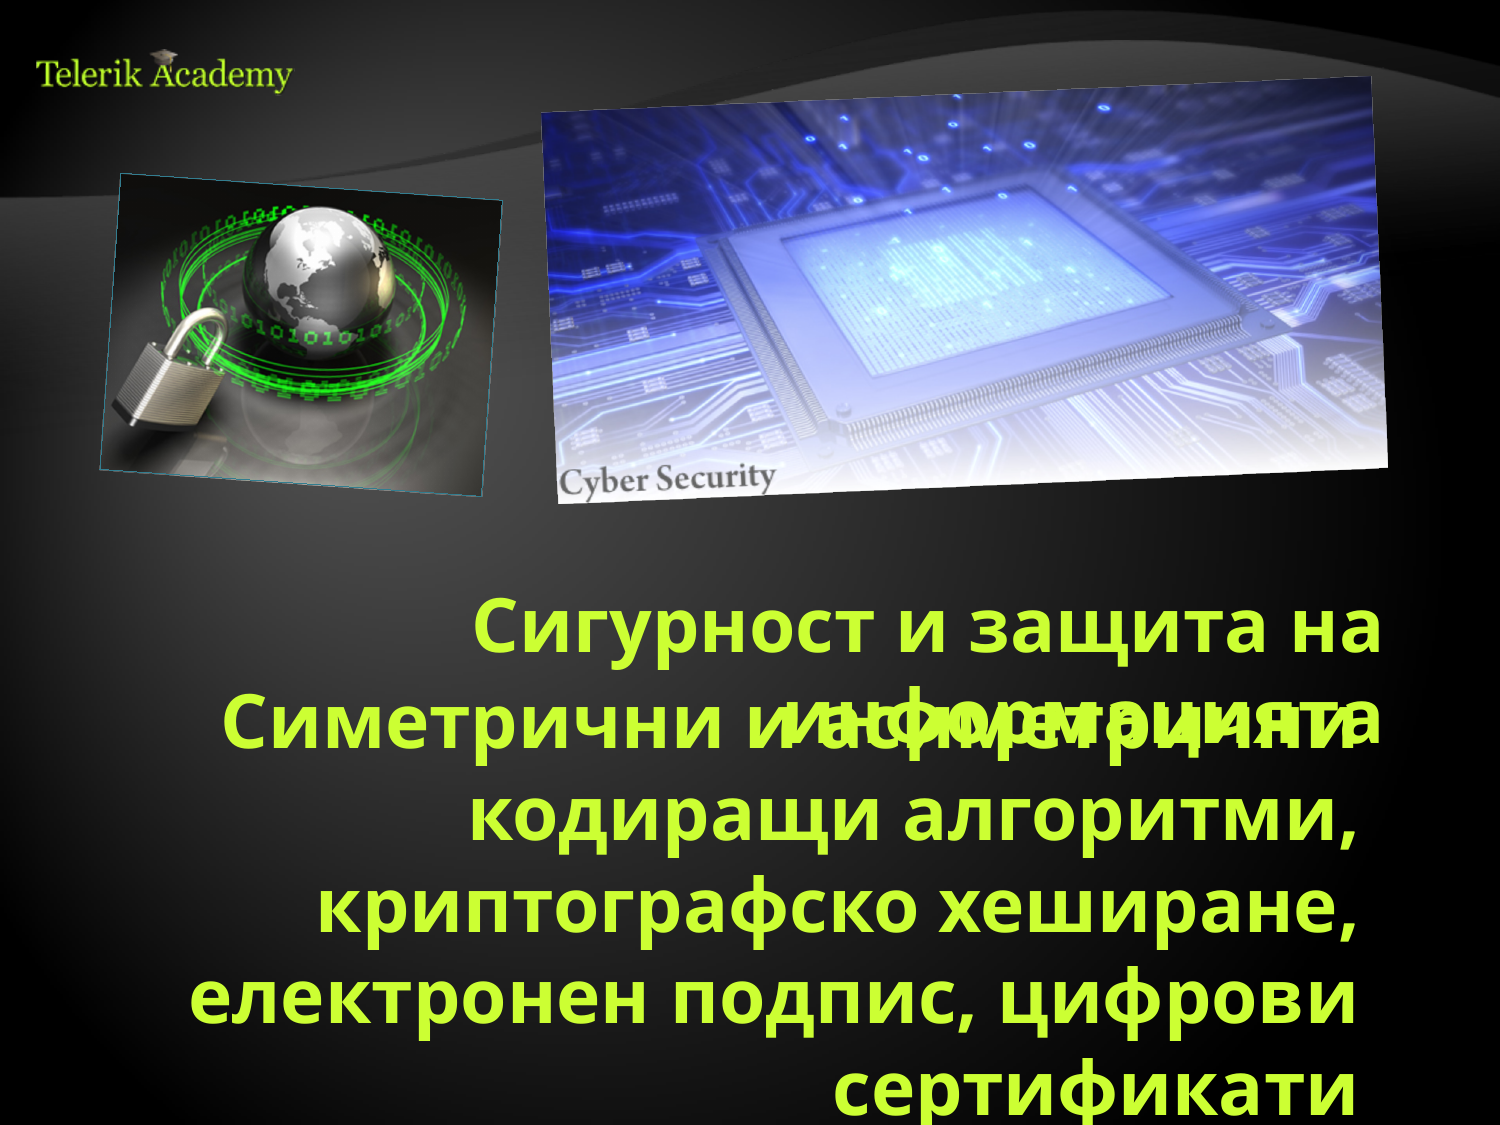

# Сигурност и защита на информацията
Симетрични и асиметрични кодиращи алгоритми, криптографско хеширане, електронен подпис, цифрови сертификати